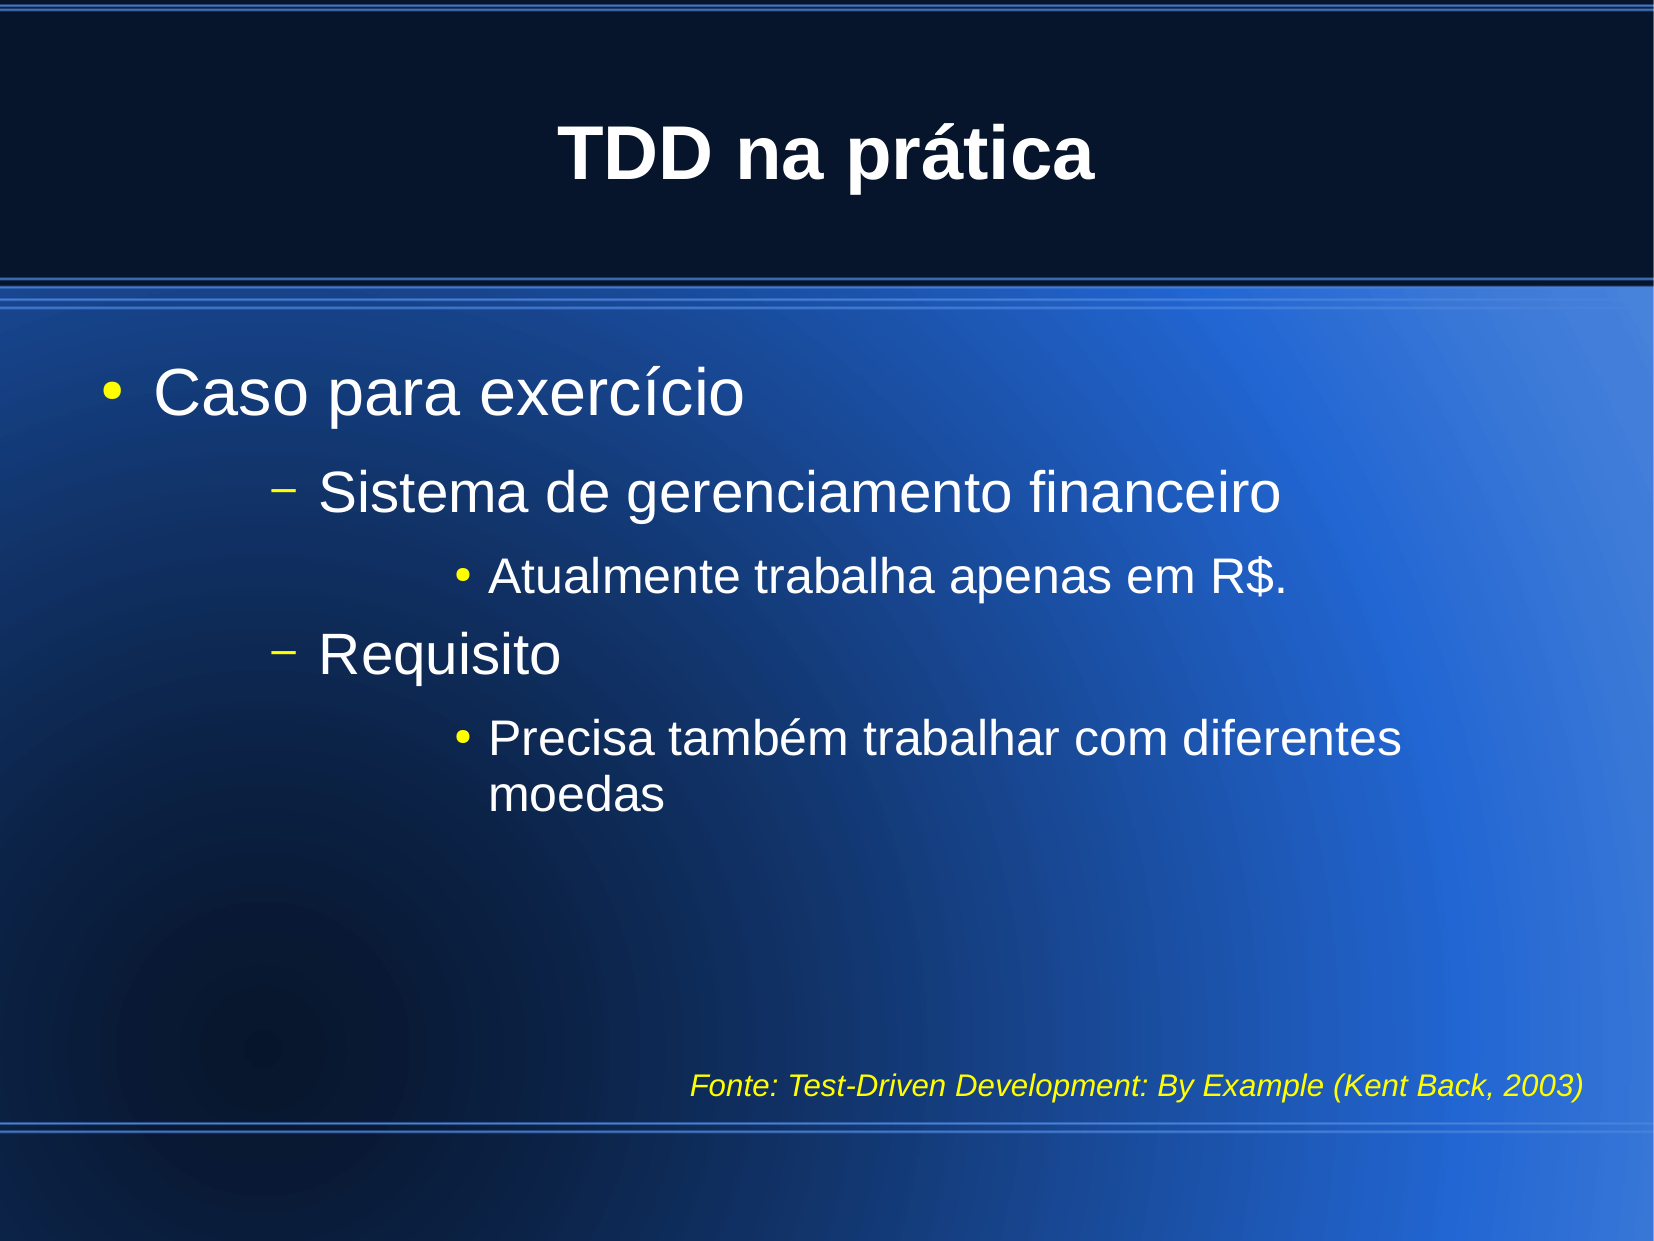

# TDD na prática
Caso para exercício
Sistema de gerenciamento financeiro
Atualmente trabalha apenas em R$.
Requisito
Precisa também trabalhar com diferentes moedas
Fonte: Test-Driven Development: By Example (Kent Back, 2003)